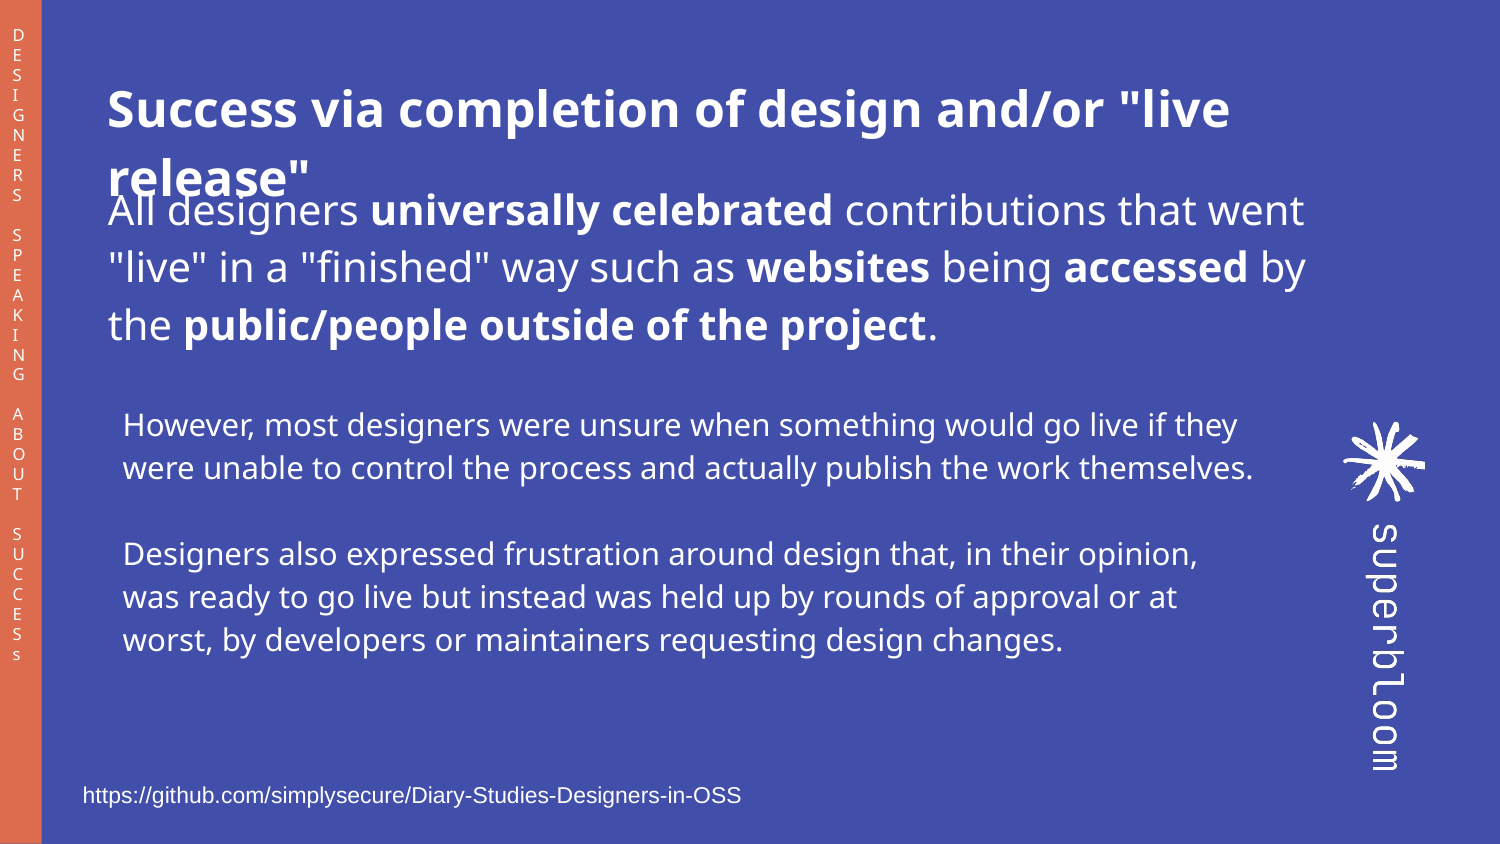

D
E
S
I
G
N
E
R
S
S
P
E
A
K
I
N
G
A
B
O
U
T
S
U
C
C
E
S
s
Success via completion of design and/or "live release"
All designers universally celebrated contributions that went "live" in a "finished" way such as websites being accessed by the public/people outside of the project.
However, most designers were unsure when something would go live if they were unable to control the process and actually publish the work themselves.
Designers also expressed frustration around design that, in their opinion, was ready to go live but instead was held up by rounds of approval or at worst, by developers or maintainers requesting design changes.
https://github.com/simplysecure/Diary-Studies-Designers-in-OSS